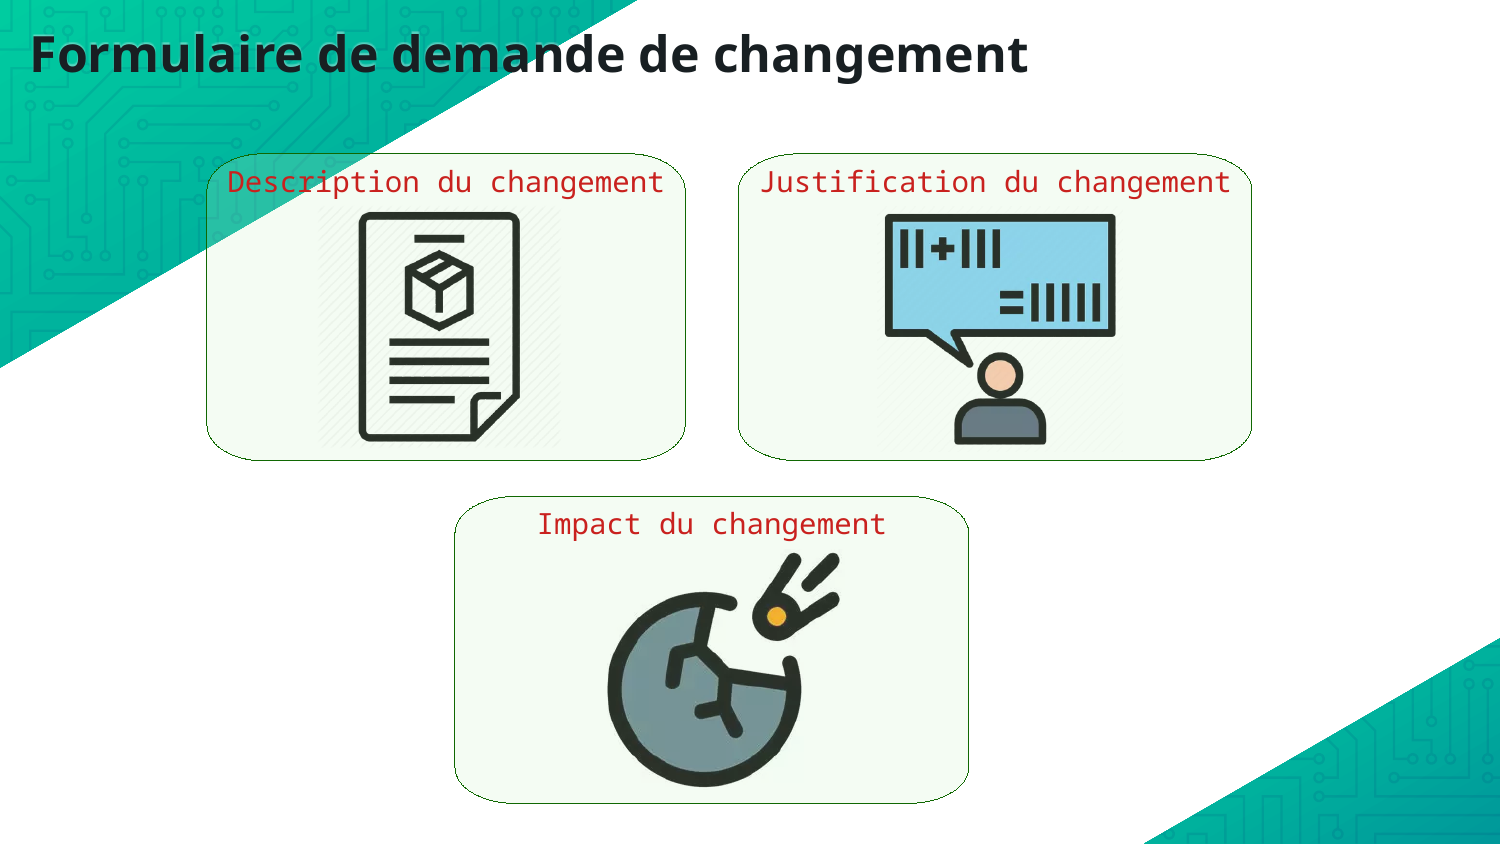

# Formulaire de demande de changement
Description du changement
Justification du changement
Impact du changement